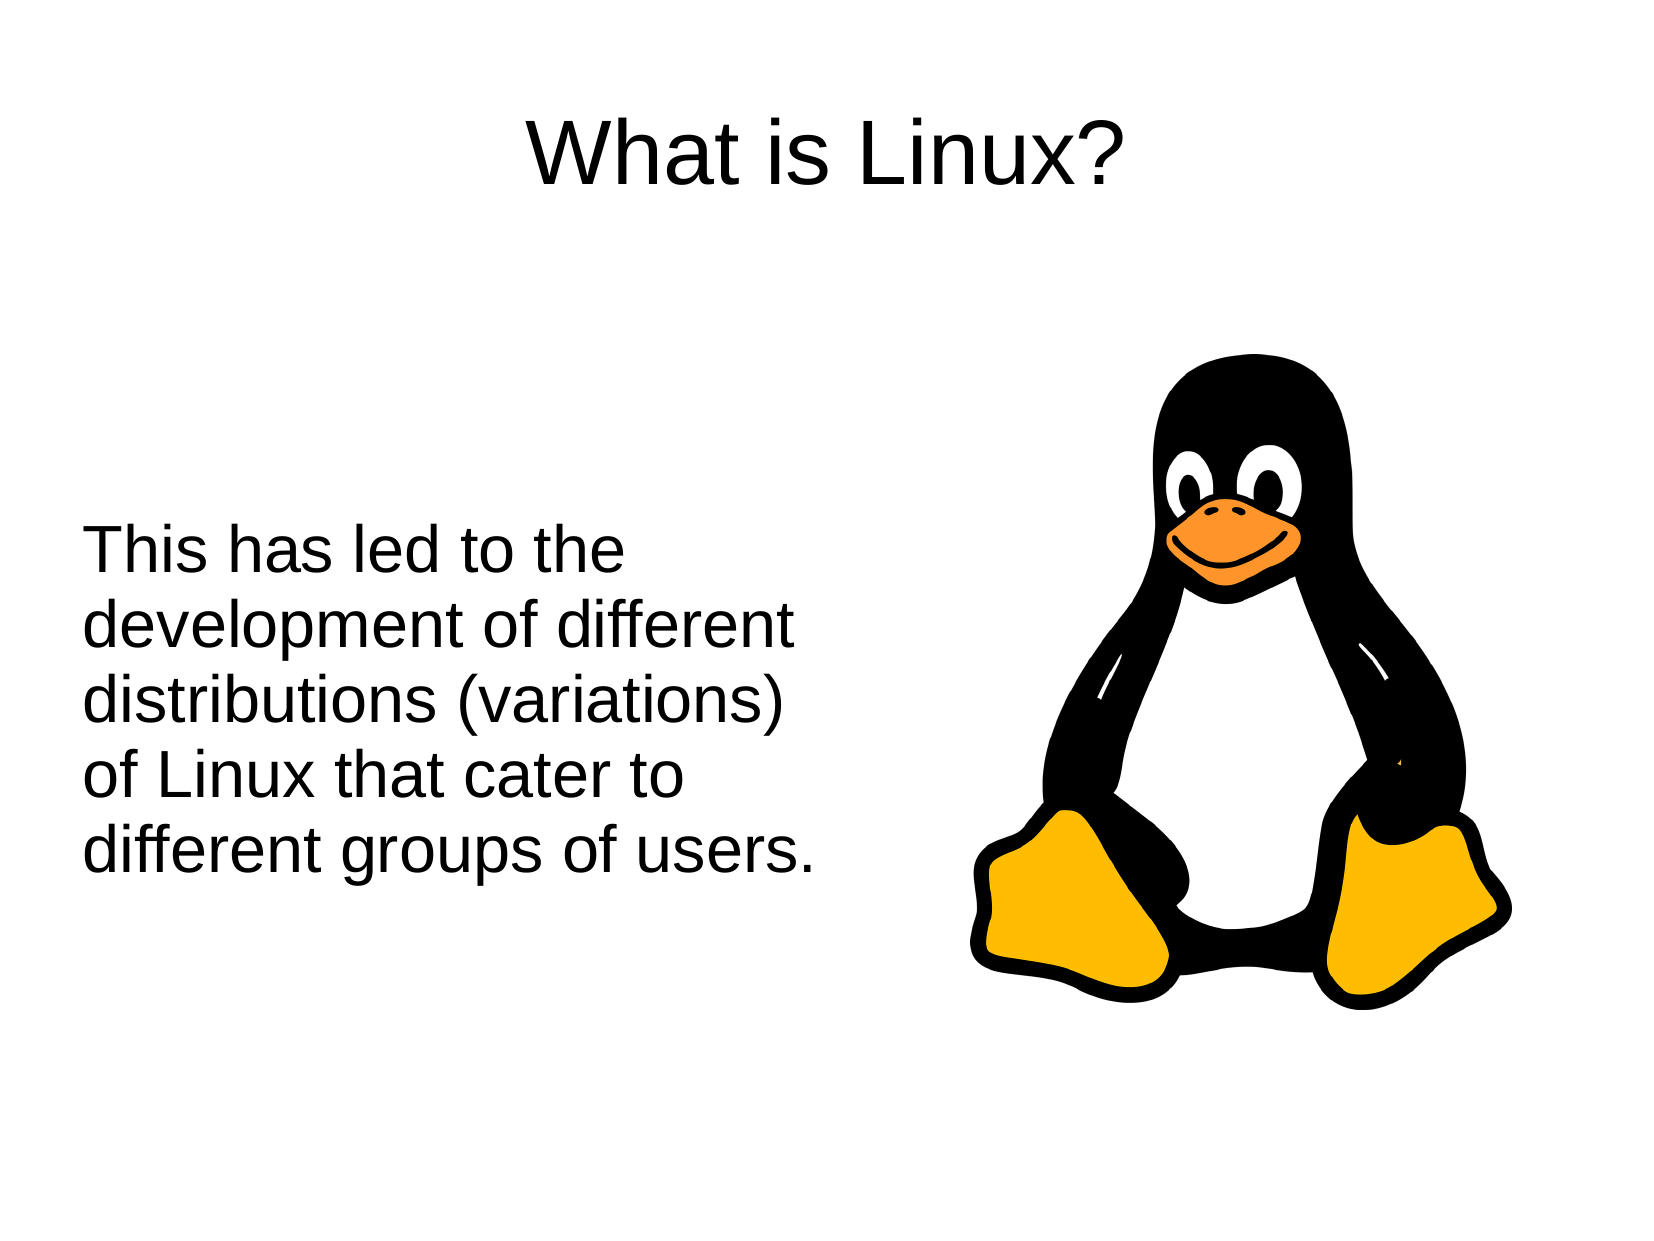

# What is Linux?
This has led to the
development of different
distributions (variations)
of Linux that cater to
different groups of users.